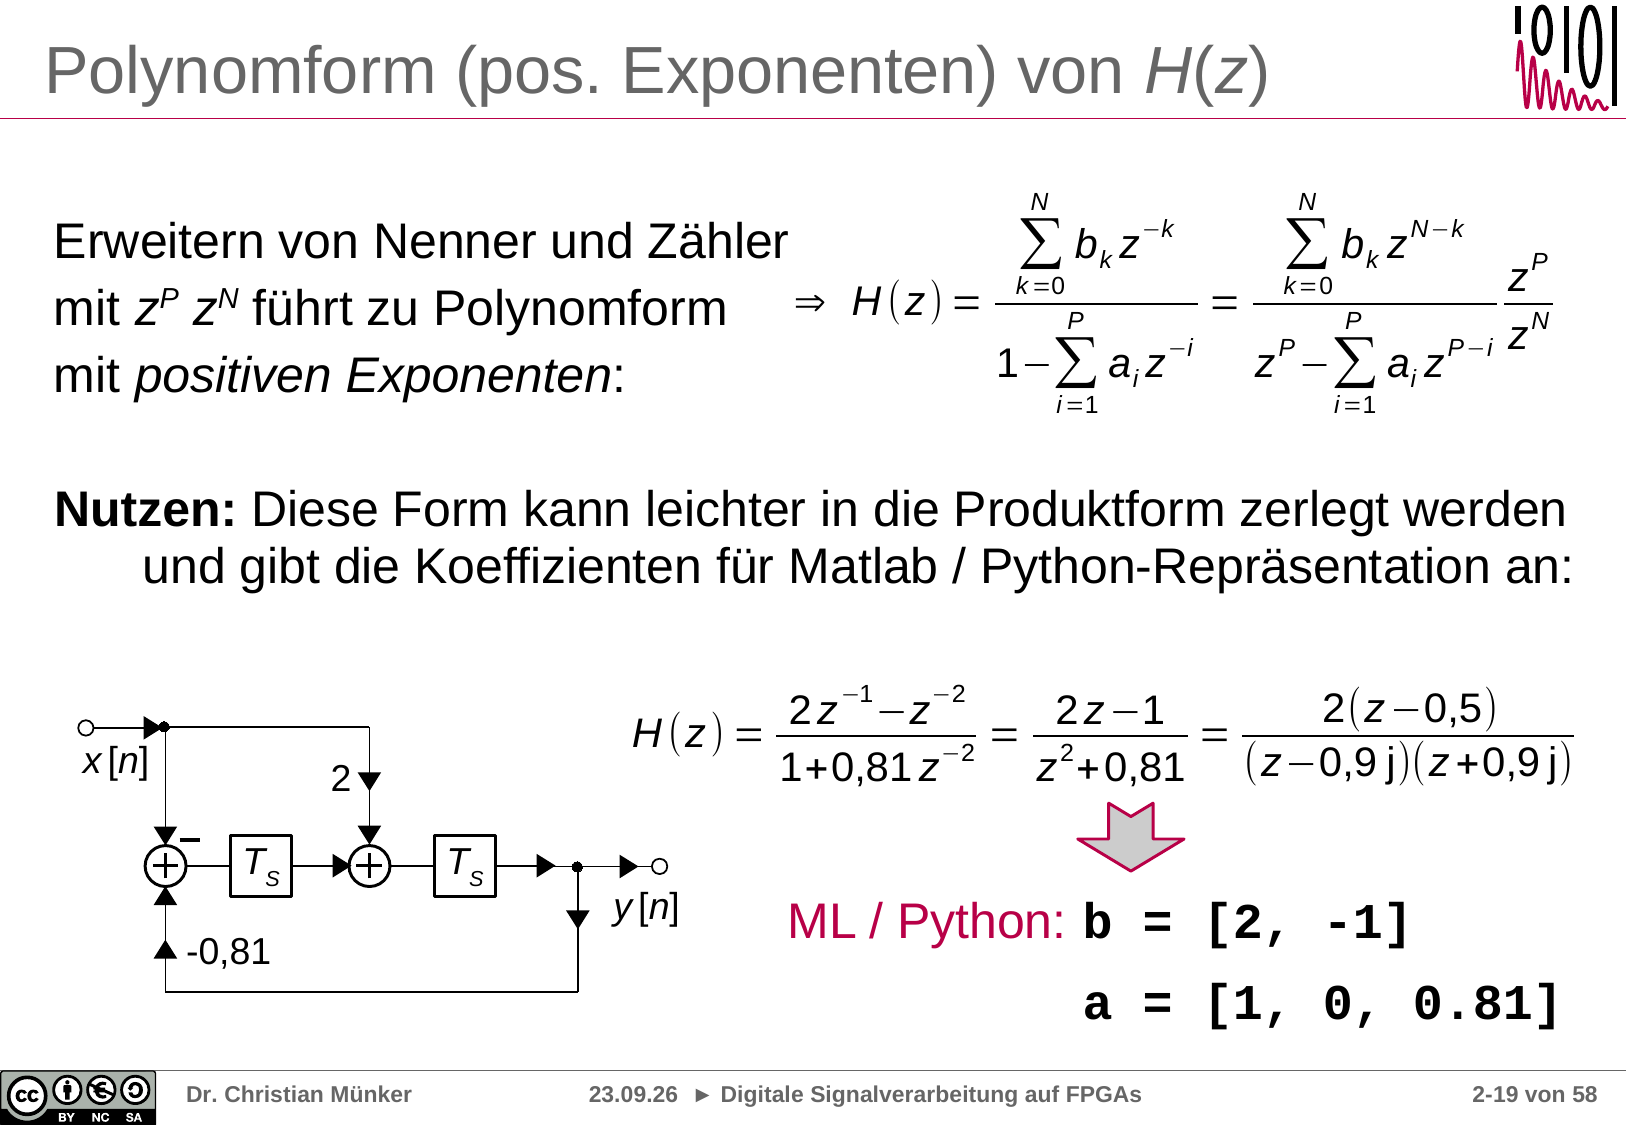

# Polynomform (pos. Exponenten) von H(z)
Erweitern von Nenner und Zähler
mit zP zN führt zu Polynomform
mit positiven Exponenten:
Nutzen: Diese Form kann leichter in die Produktform zerlegt werden und gibt die Koeffizienten für Matlab / Python-Repräsentation an:
x [n]
2
TS
TS
y [n]
-0,81
ML / Python: 	b = [2, -1]
				a = [1, 0, 0.81]